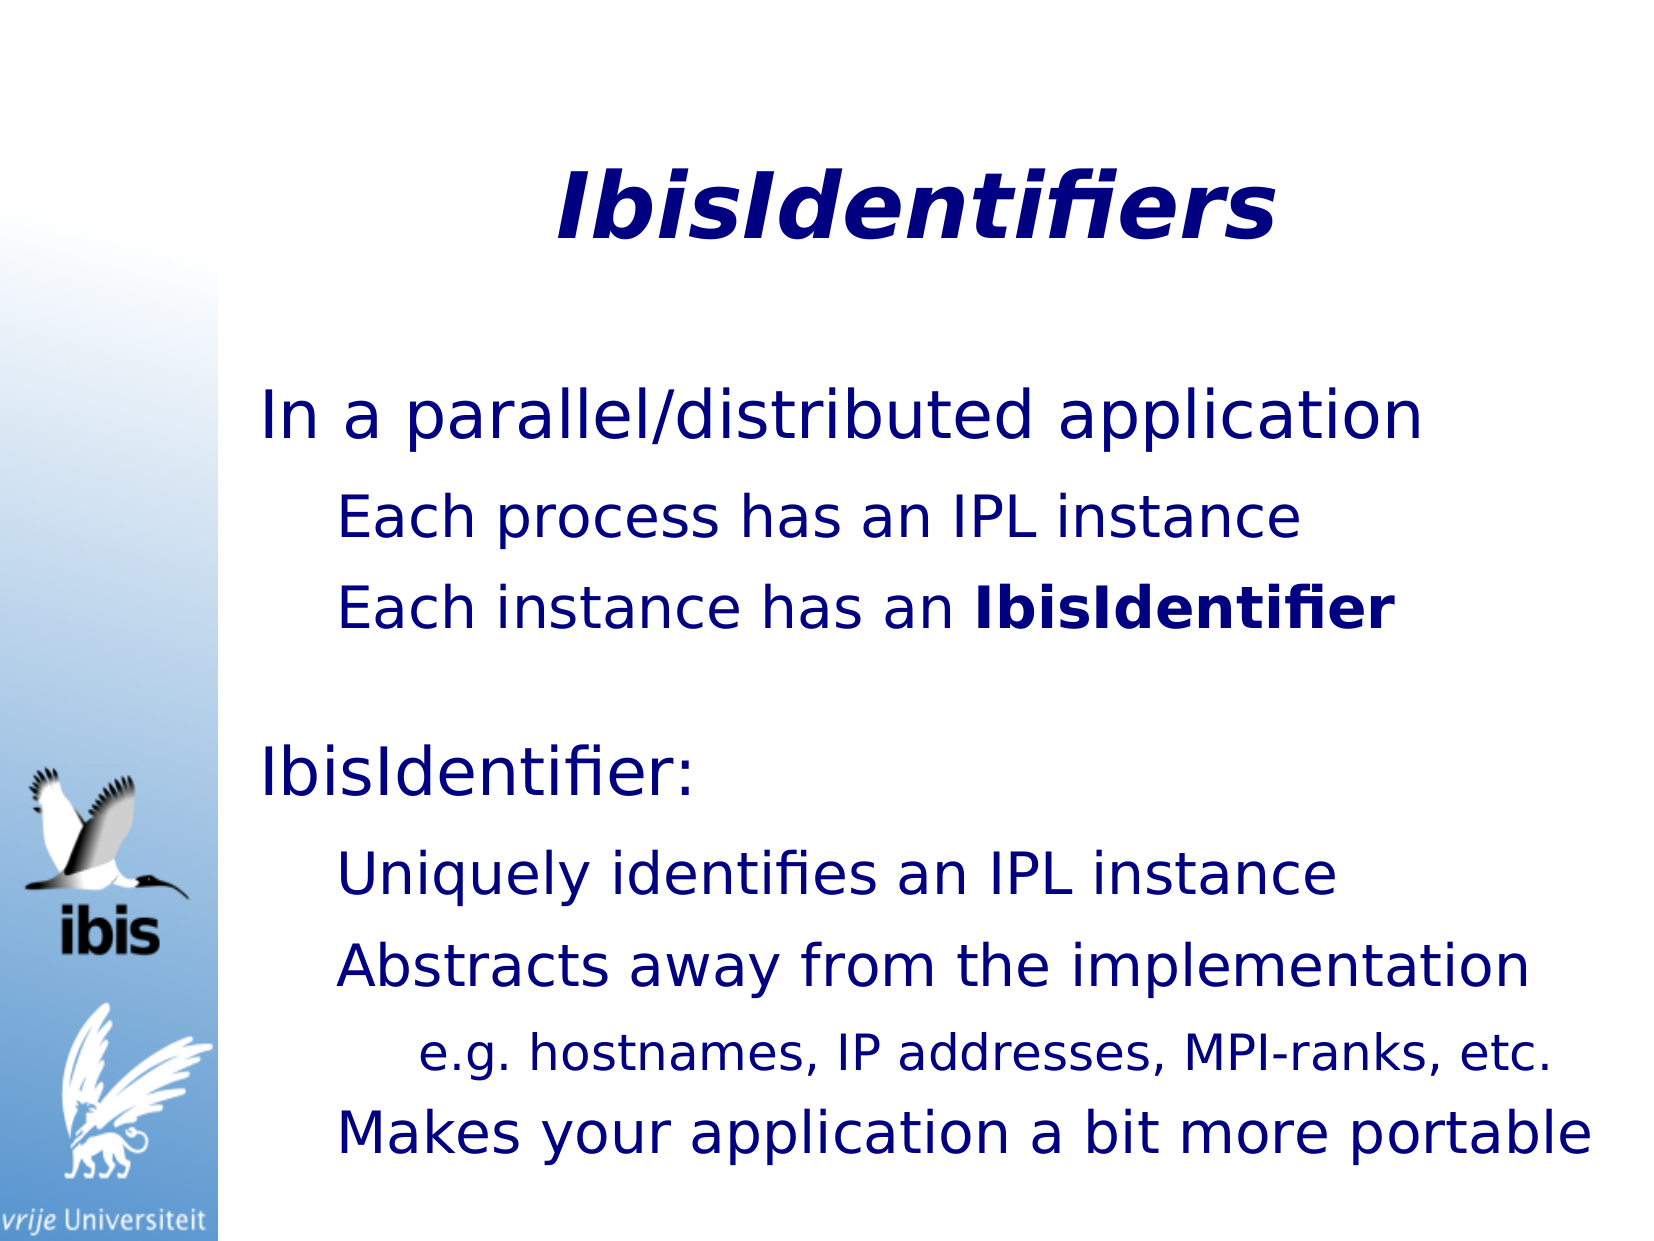

# IbisIdentifiers
In a parallel/distributed application
Each process has an IPL instance
Each instance has an IbisIdentifier
IbisIdentifier:
Uniquely identifies an IPL instance
Abstracts away from the implementation
e.g. hostnames, IP addresses, MPI-ranks, etc.
Makes your application a bit more portable